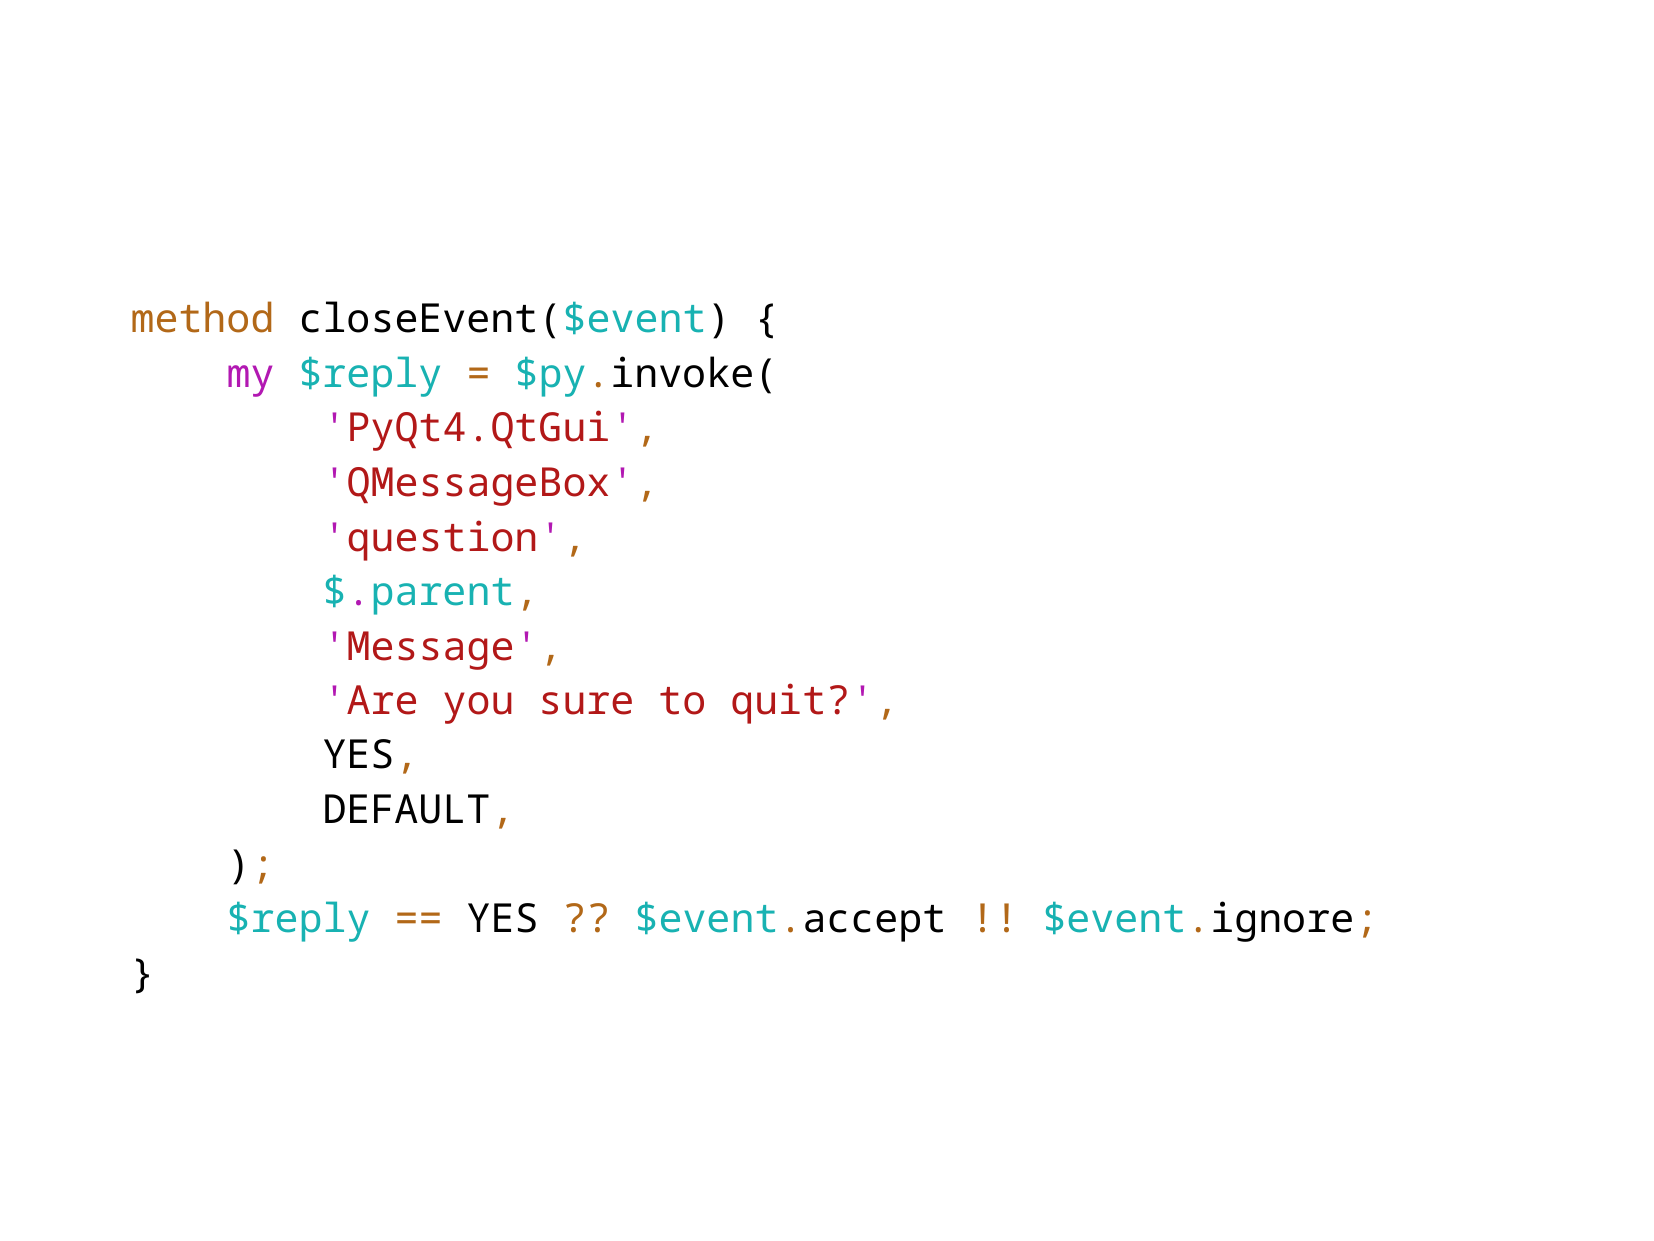

#
  method closeEvent($event) {
      my $reply = $py.invoke(
          'PyQt4.QtGui',
          'QMessageBox',
          'question',
          $.parent,
          'Message',
          'Are you sure to quit?',
          YES,
          DEFAULT,
      );
      $reply == YES ?? $event.accept !! $event.ignore;
  }